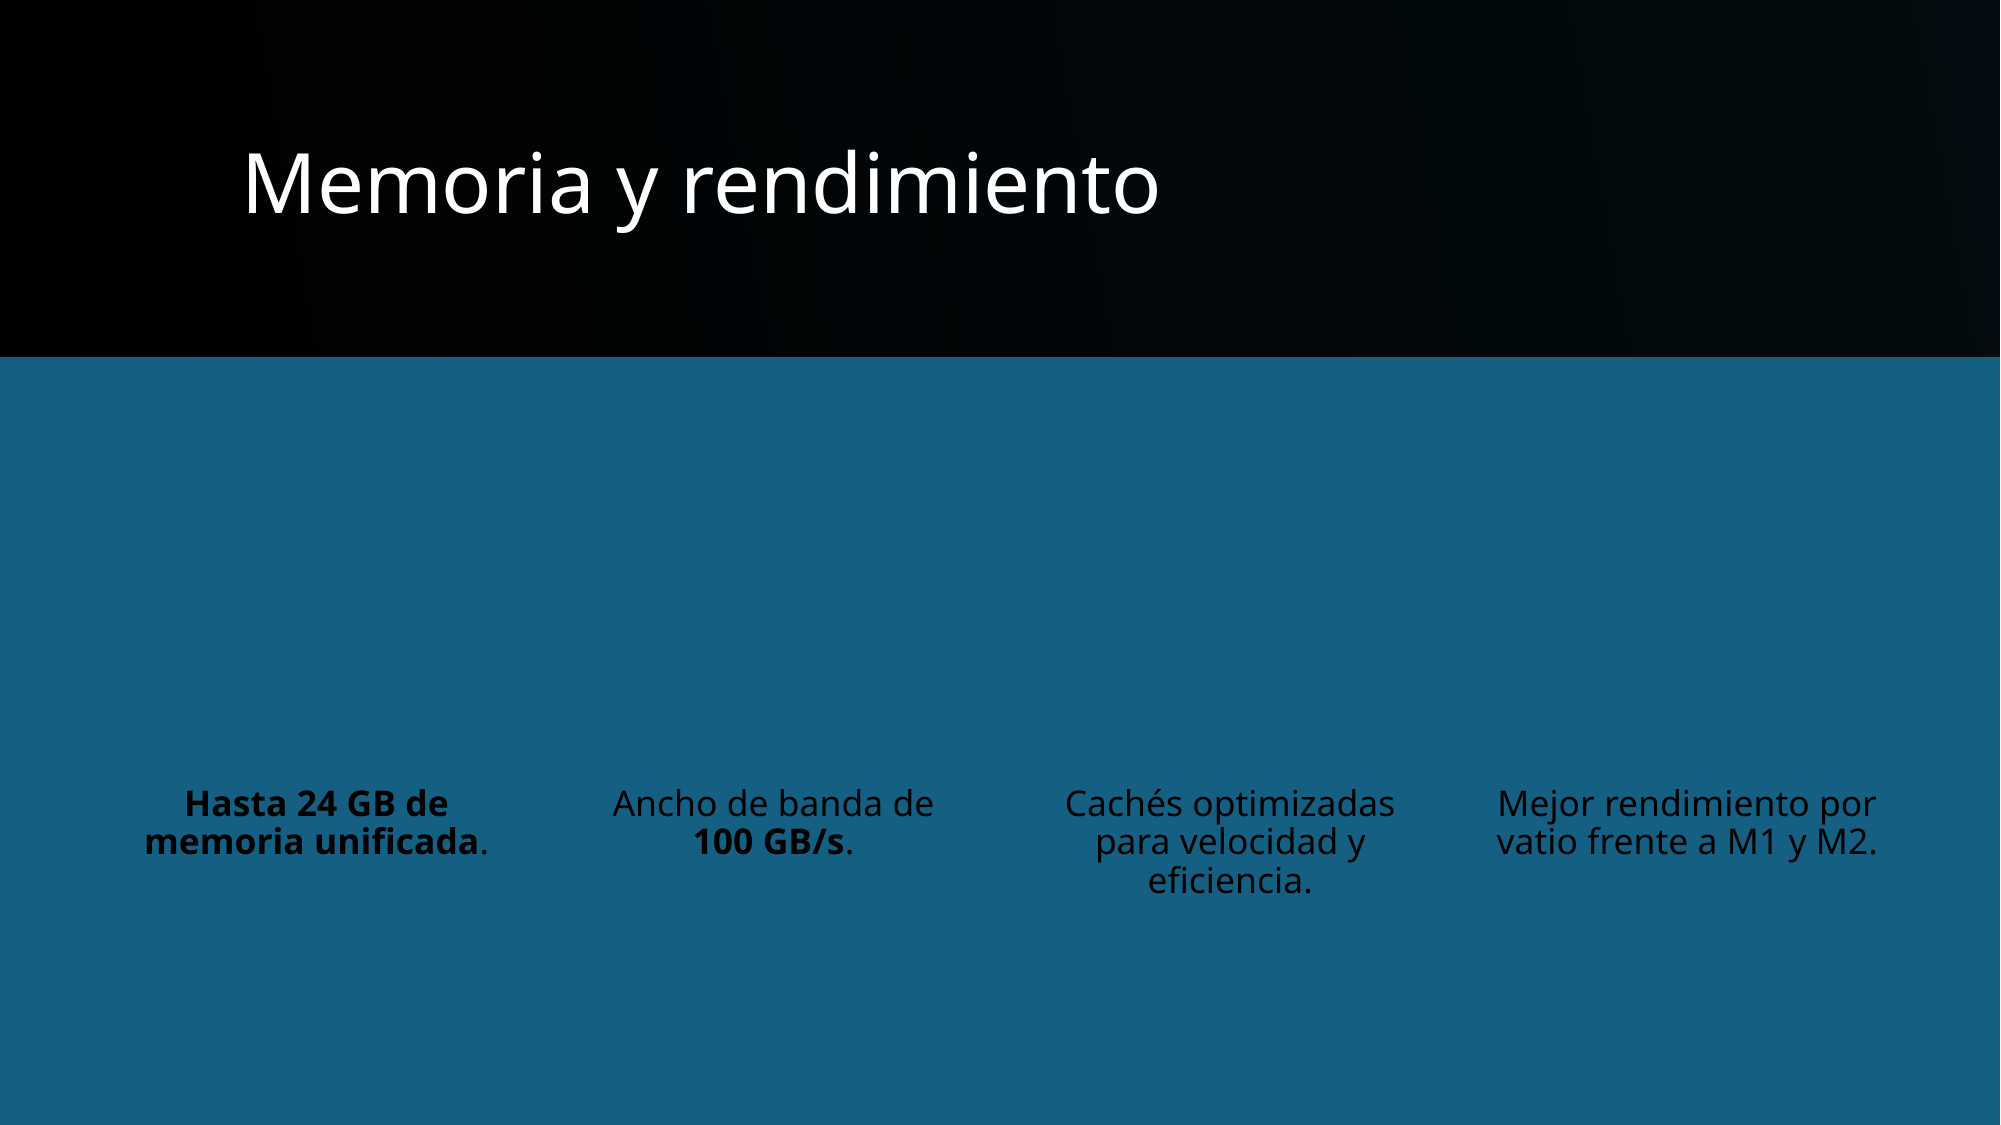

# Memoria y rendimiento
Hasta 24 GB de memoria unificada.
Ancho de banda de 100 GB/s.
Cachés optimizadas para velocidad y eficiencia.
Mejor rendimiento por vatio frente a M1 y M2.